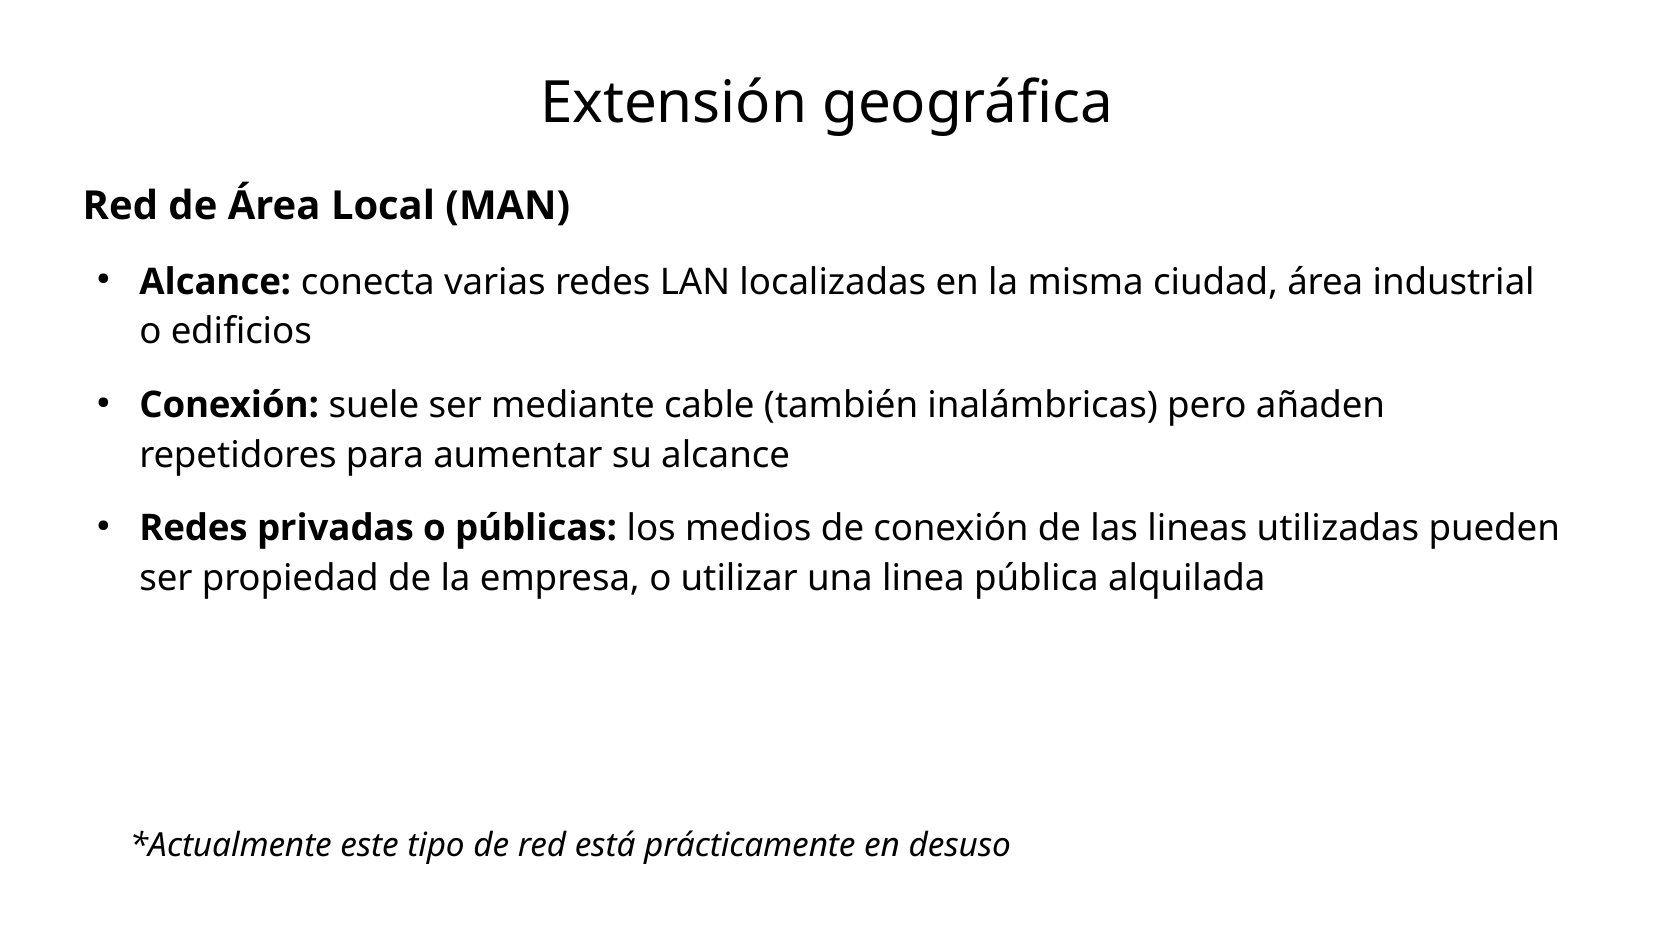

# Extensión geográfica
Red de Área Local (MAN)
Alcance: conecta varias redes LAN localizadas en la misma ciudad, área industrial o edificios
Conexión: suele ser mediante cable (también inalámbricas) pero añaden repetidores para aumentar su alcance
Redes privadas o públicas: los medios de conexión de las lineas utilizadas pueden ser propiedad de la empresa, o utilizar una linea pública alquilada
*Actualmente este tipo de red está prácticamente en desuso